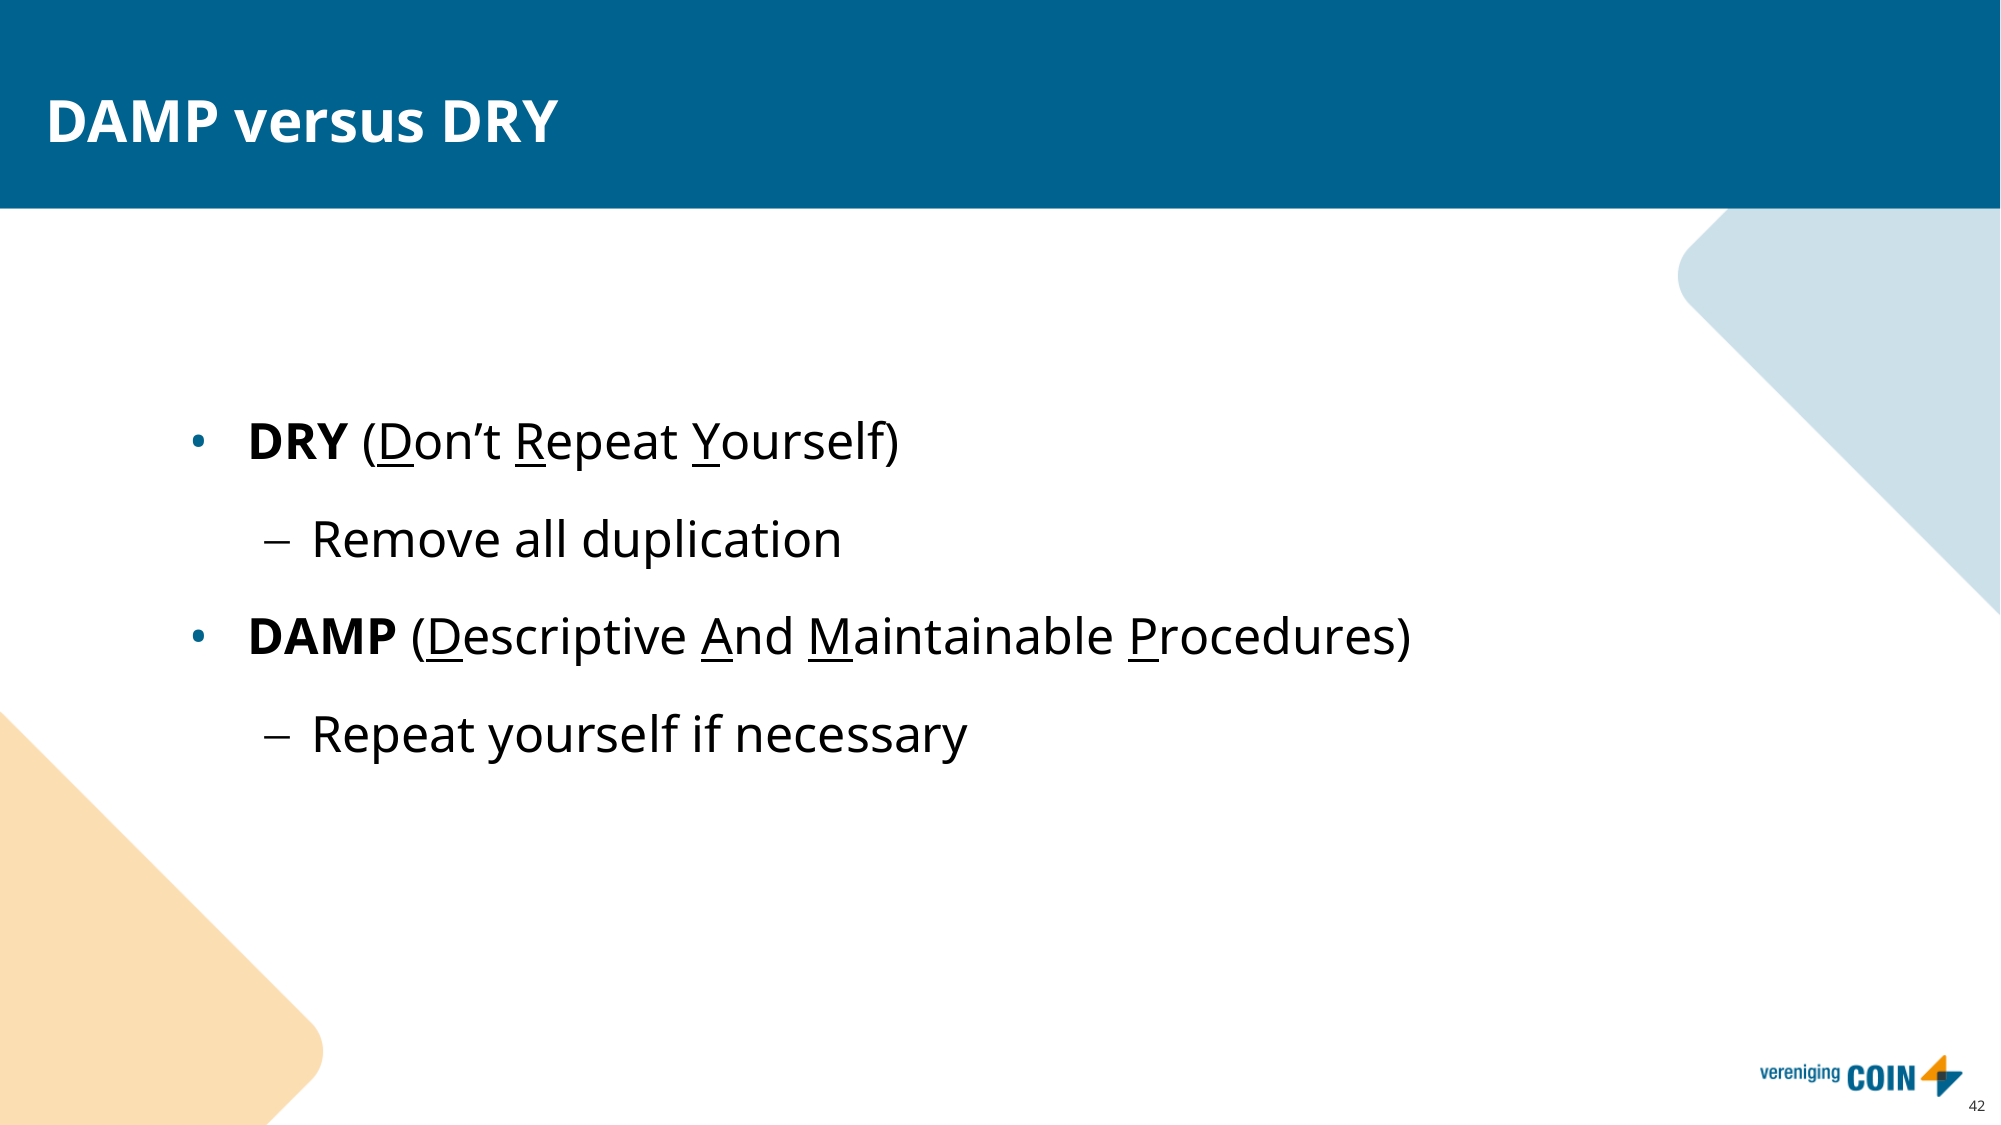

DAMP versus DRY
DRY (Don’t Repeat Yourself)
Remove all duplication
DAMP (Descriptive And Maintainable Procedures)
Repeat yourself if necessary